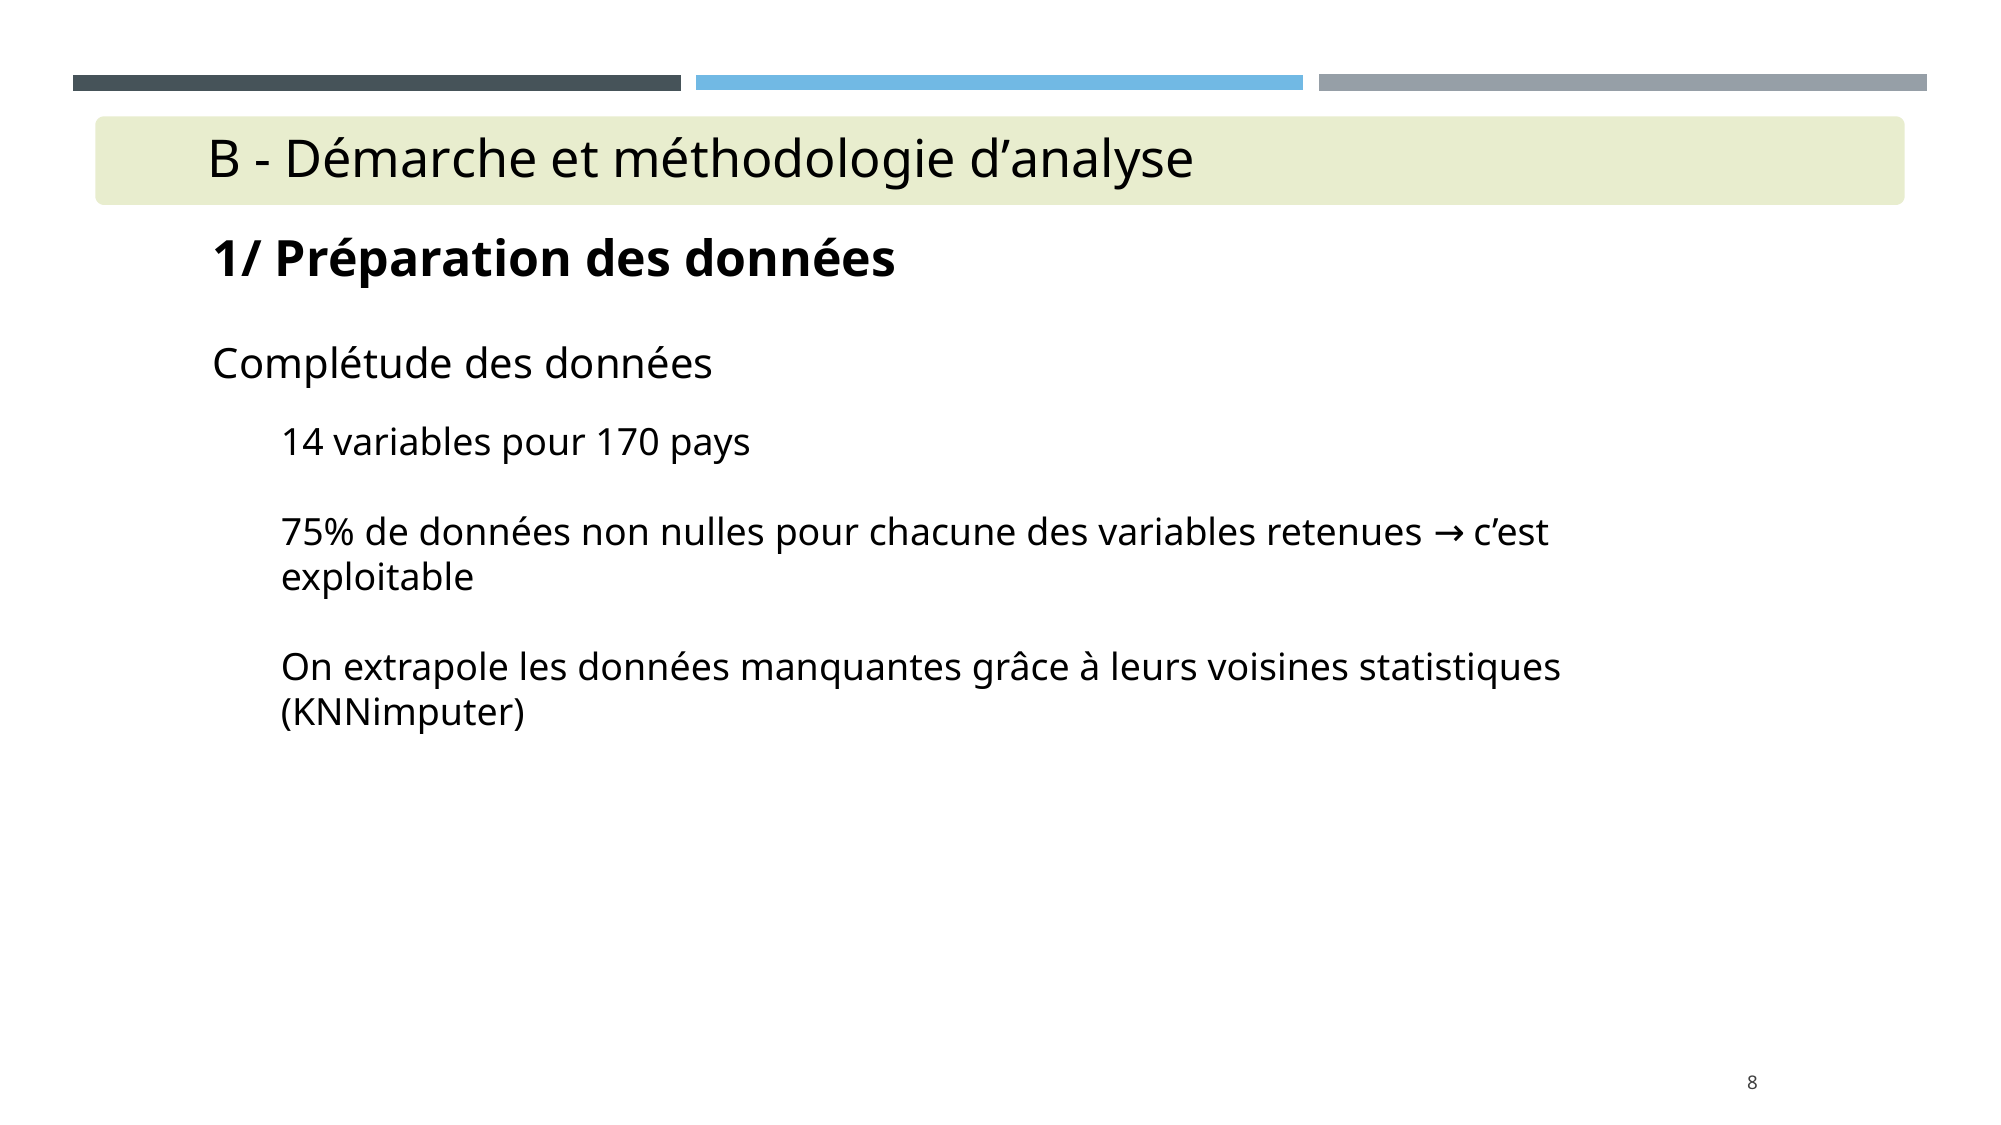

B - Démarche et méthodologie d’analyse
1/ Préparation des données
Complétude des données
14 variables pour 170 pays
75% de données non nulles pour chacune des variables retenues → c’est exploitable
On extrapole les données manquantes grâce à leurs voisines statistiques (KNNimputer)
7